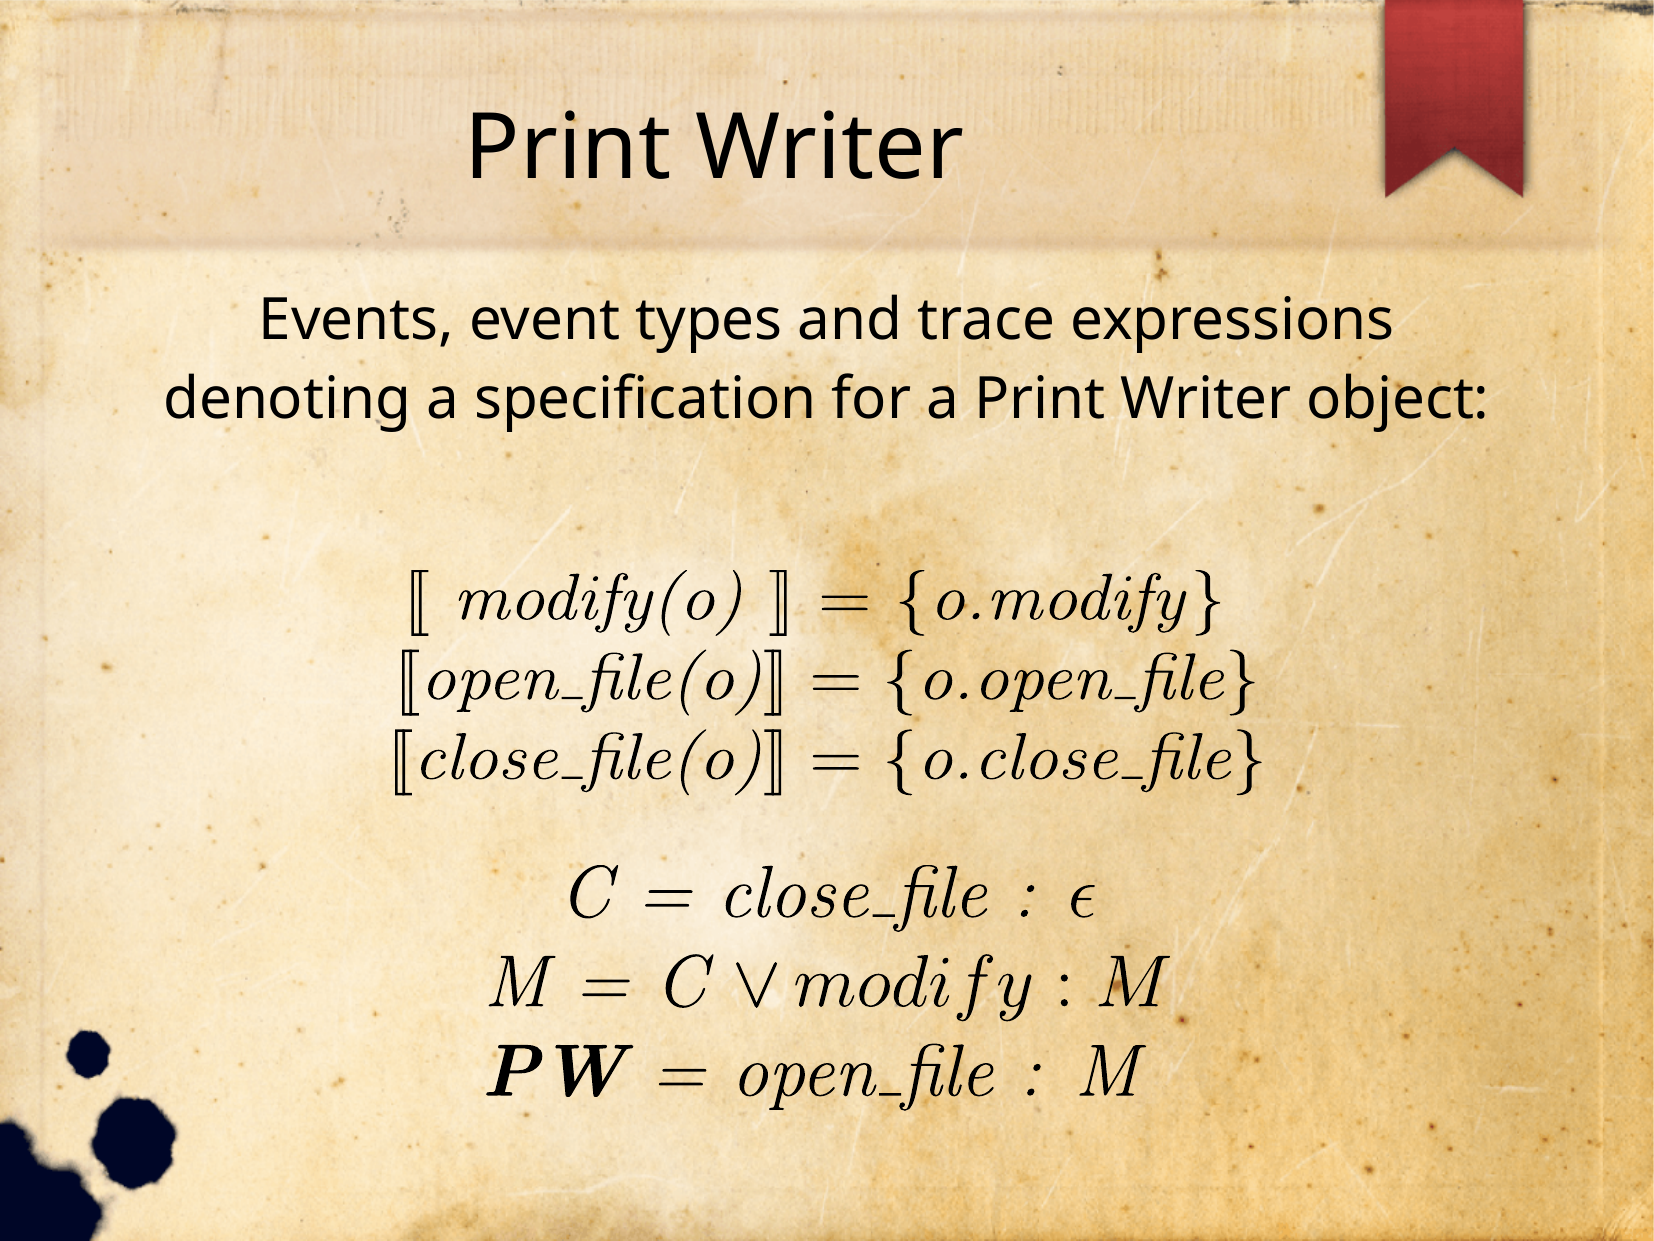

# Print Writer
Events, event types and trace expressions denoting a specification for a Print Writer object: